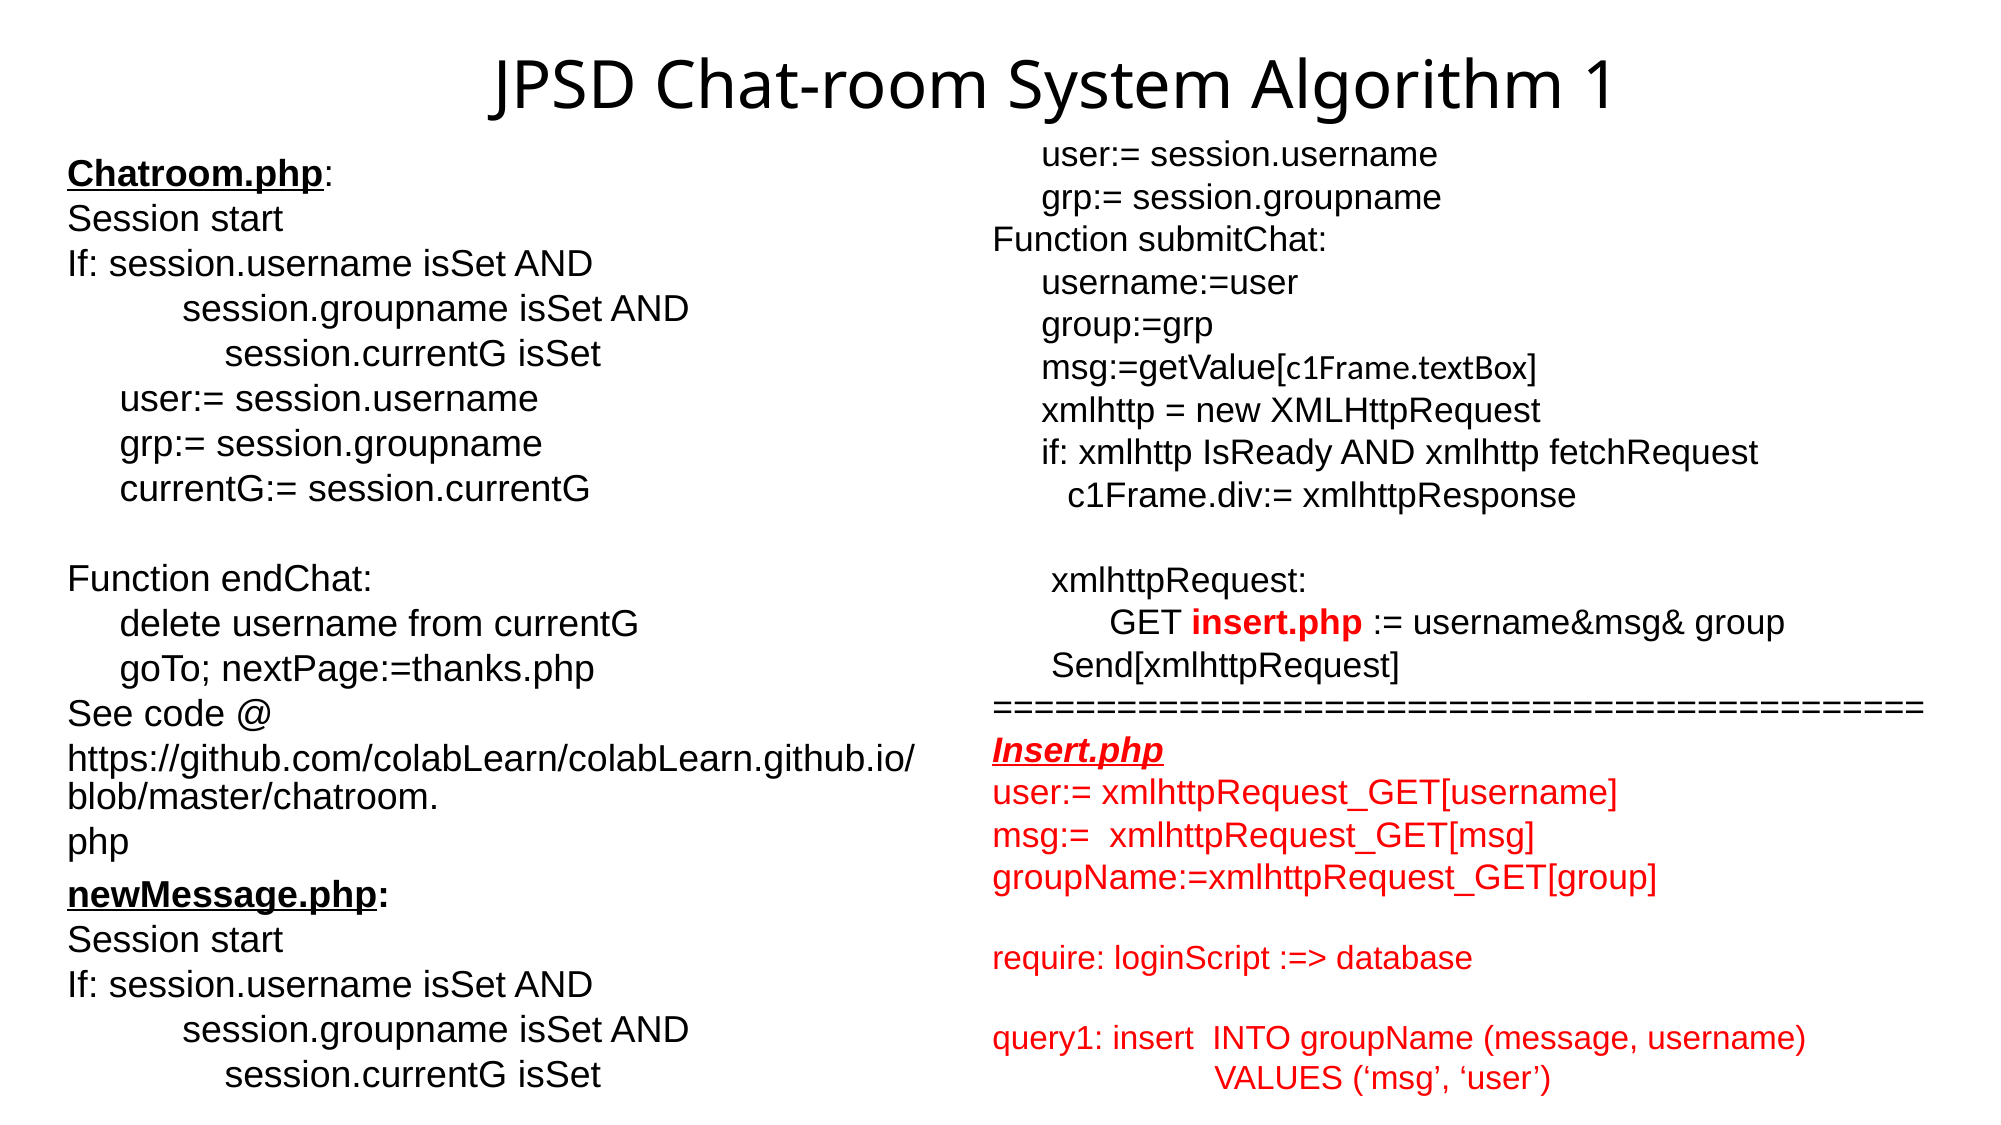

# JPSD Chat-room System Algorithm 1
 user:= session.username
 grp:= session.groupname
Function submitChat:
 username:=user
 group:=grp
 msg:=getValue[c1Frame.textBox]
 xmlhttp = new XMLHttpRequest
 if: xmlhttp IsReady AND xmlhttp fetchRequest
	c1Frame.div:= xmlhttpResponse
 xmlhttpRequest:
 GET insert.php := username&msg& group
 Send[xmlhttpRequest]
=============================================
Insert.php
user:= xmlhttpRequest_GET[username]
msg:= xmlhttpRequest_GET[msg]
groupName:=xmlhttpRequest_GET[group]
require: loginScript :=> database
query1: insert INTO groupName (message, username)
 VALUES (‘msg’, ‘user’)
Chatroom.php:
Session start
If: session.username isSet AND
 session.groupname isSet AND
 session.currentG isSet
 user:= session.username
 grp:= session.groupname
 currentG:= session.currentG
Function endChat:
 delete username from currentG
 goTo; nextPage:=thanks.php
See code @
https://github.com/colabLearn/colabLearn.github.io/blob/master/chatroom.php
newMessage.php:
Session start
If: session.username isSet AND
 session.groupname isSet AND
 session.currentG isSet